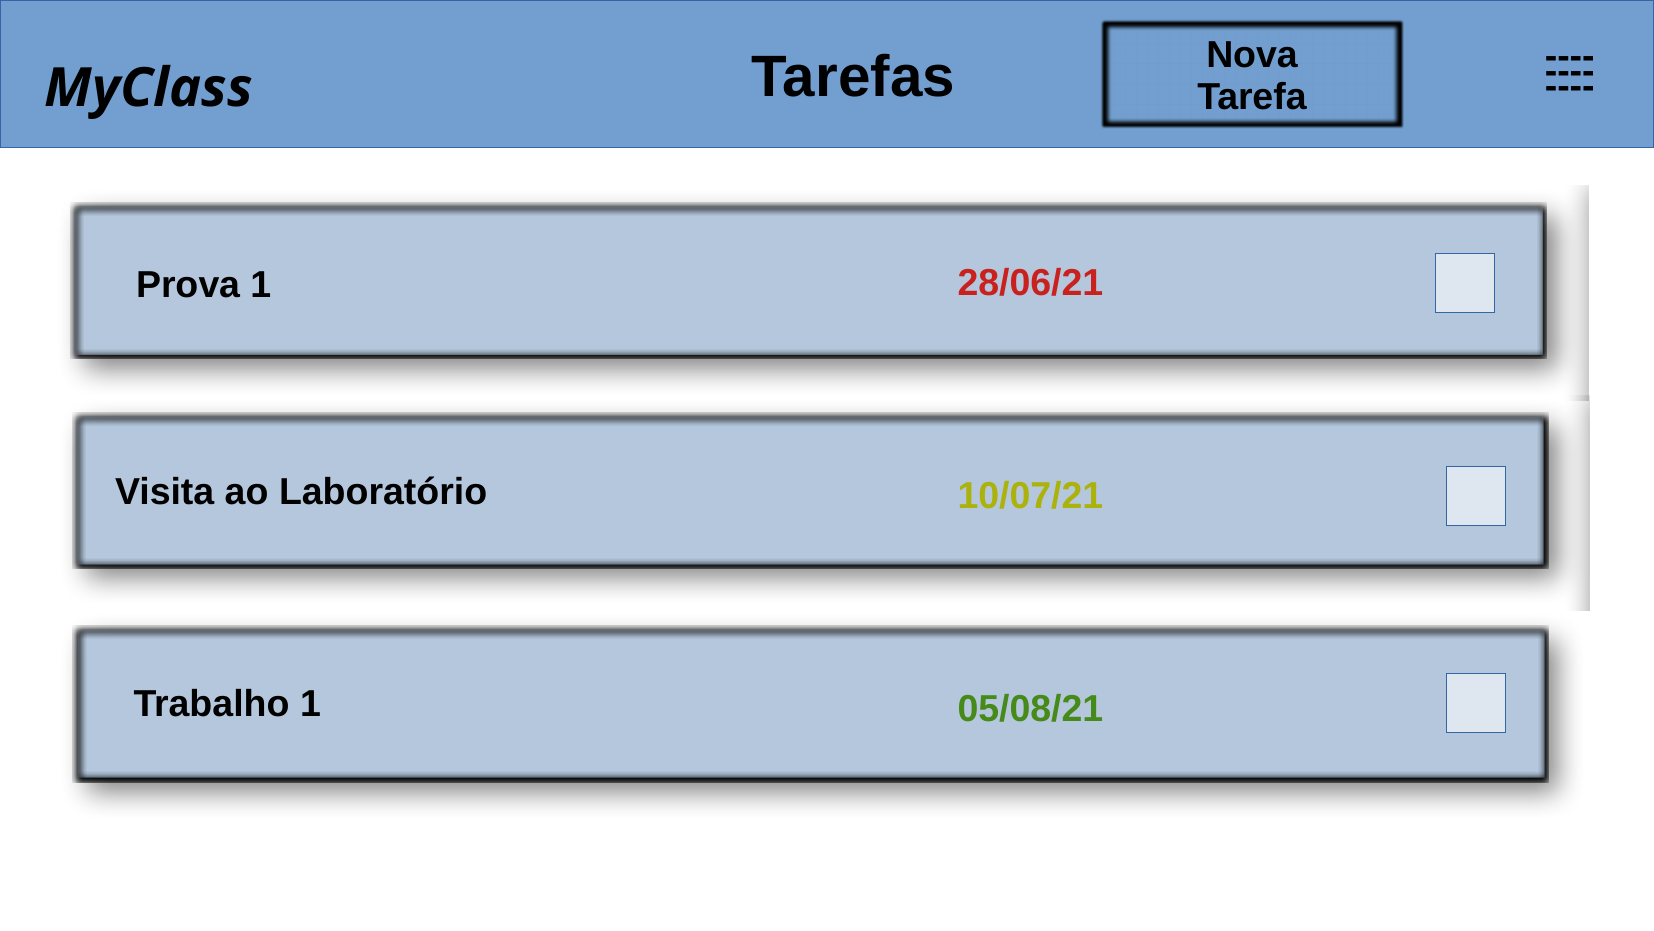

Tarefas
Nova
Tarefa
----
----
----
MyClass
28/06/21
Prova 1
Visita ao Laboratório
10/07/21
Trabalho 1
05/08/21